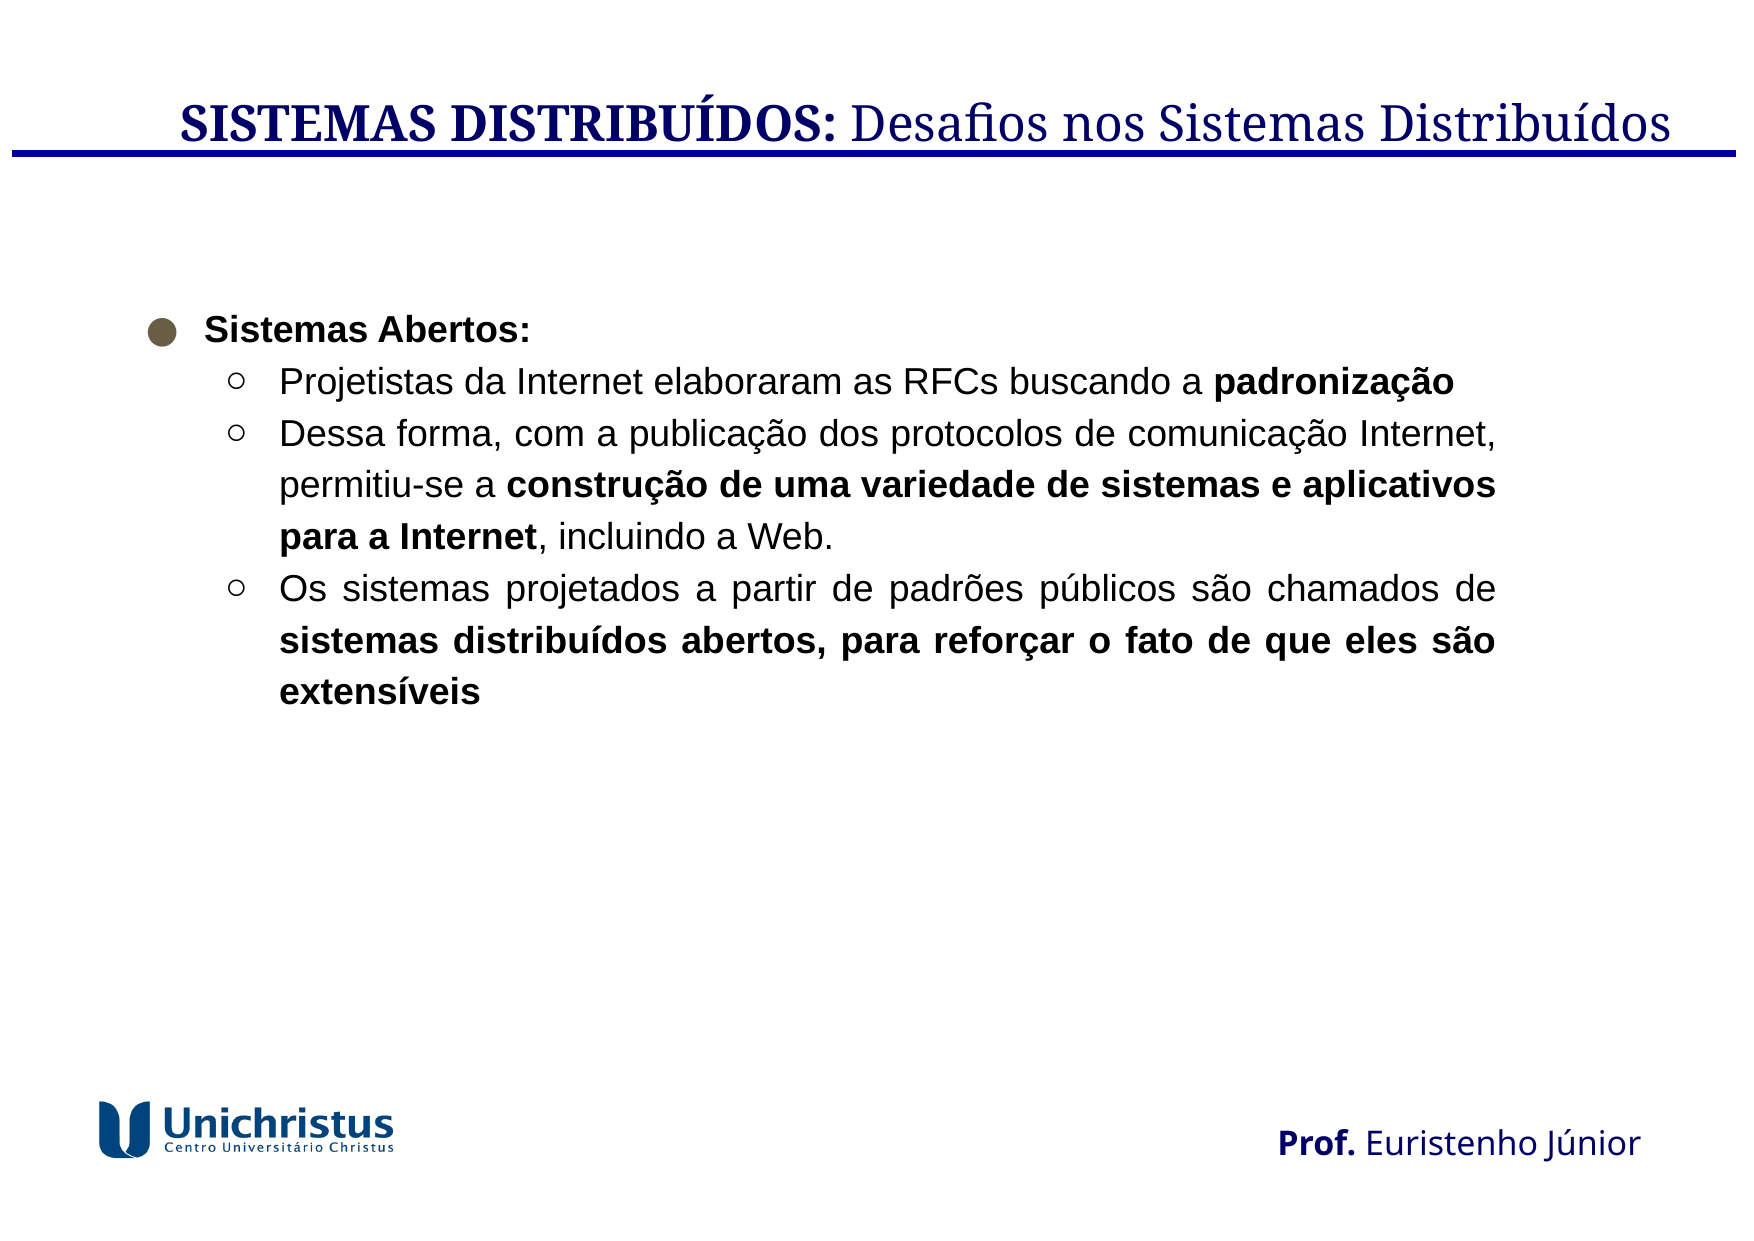

SISTEMAS DISTRIBUÍDOS: Desafios nos Sistemas Distribuídos
Sistemas Abertos:
Projetistas da Internet elaboraram as RFCs buscando a padronização
Dessa forma, com a publicação dos protocolos de comunicação Internet, permitiu-se a construção de uma variedade de sistemas e aplicativos para a Internet, incluindo a Web.
Os sistemas projetados a partir de padrões públicos são chamados de sistemas distribuídos abertos, para reforçar o fato de que eles são extensíveis
Prof. Euristenho Júnior